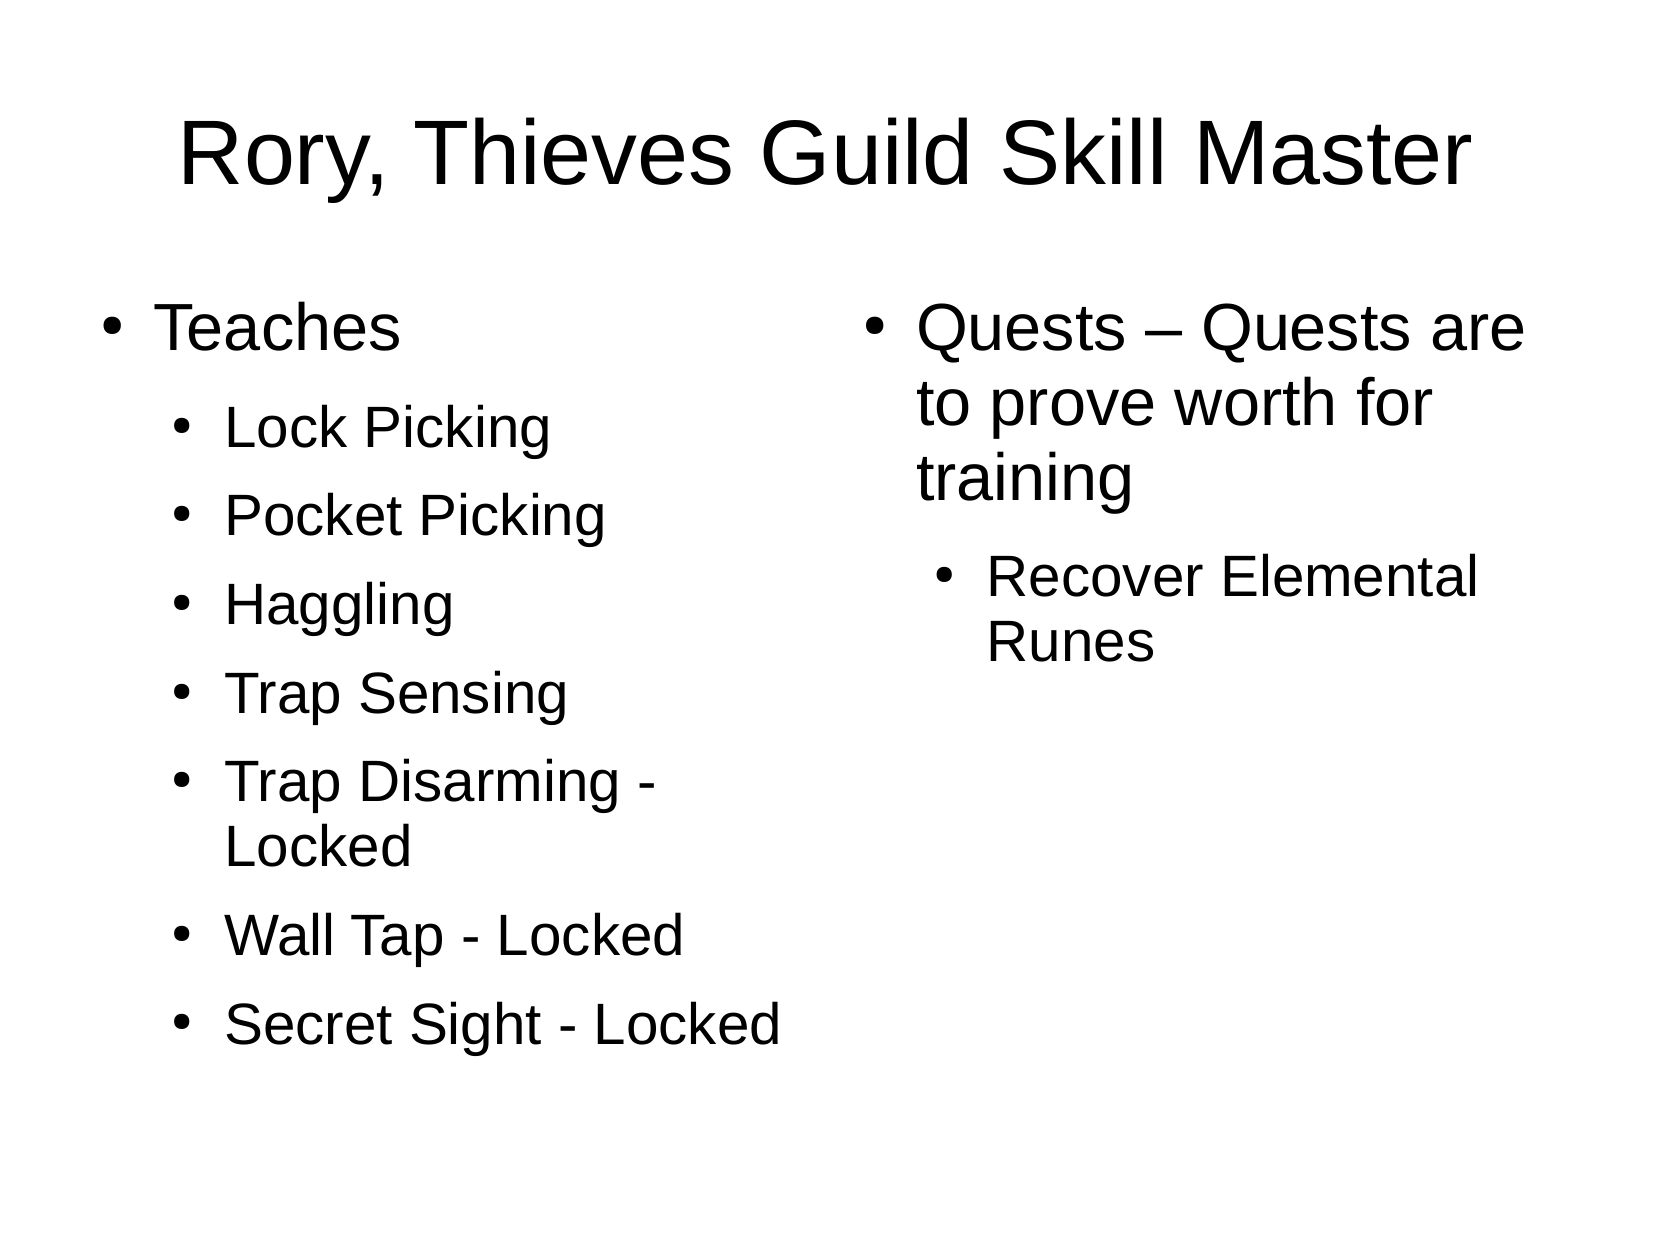

# Rory, Thieves Guild Skill Master
Teaches
Lock Picking
Pocket Picking
Haggling
Trap Sensing
Trap Disarming - Locked
Wall Tap - Locked
Secret Sight - Locked
Quests – Quests are to prove worth for training
Recover Elemental Runes